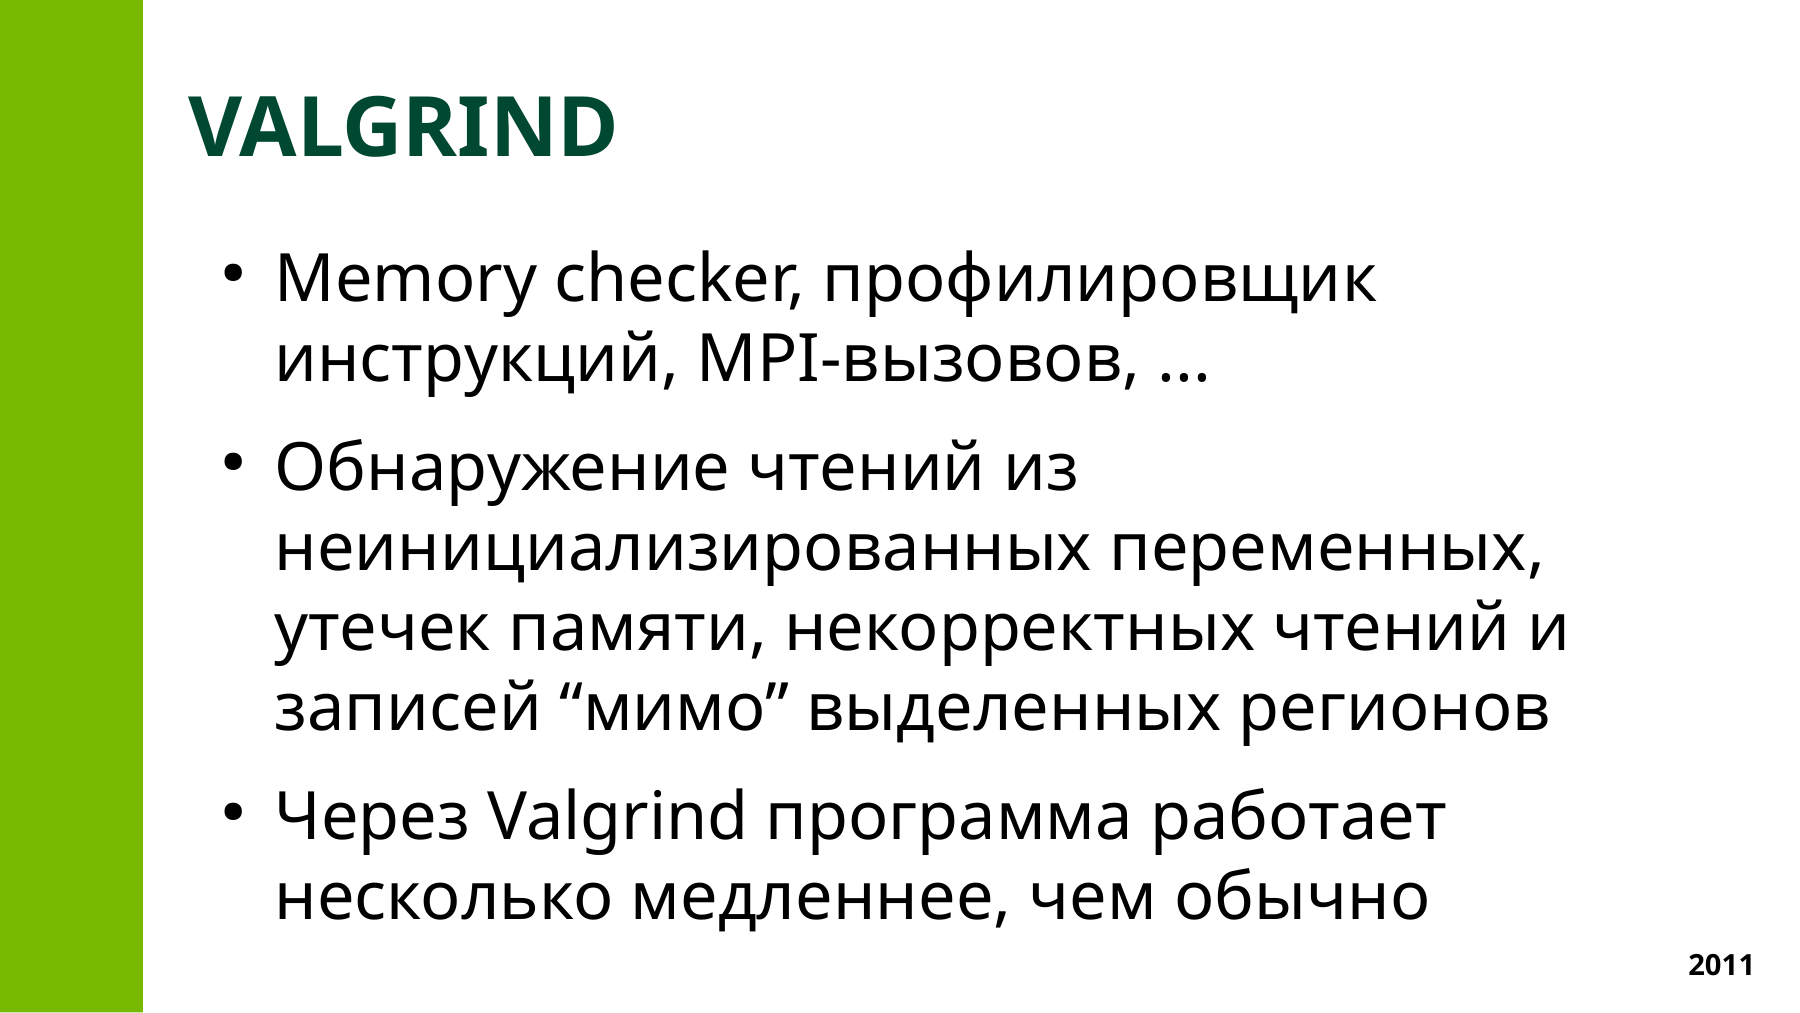

# VALGRIND
Memory checker, профилировщик инструкций, MPI-вызовов, ...
Обнаружение чтений из неинициализированных переменных, утечек памяти, некорректных чтений и записей “мимо” выделенных регионов
Через Valgrind программа работает несколько медленнее, чем обычно